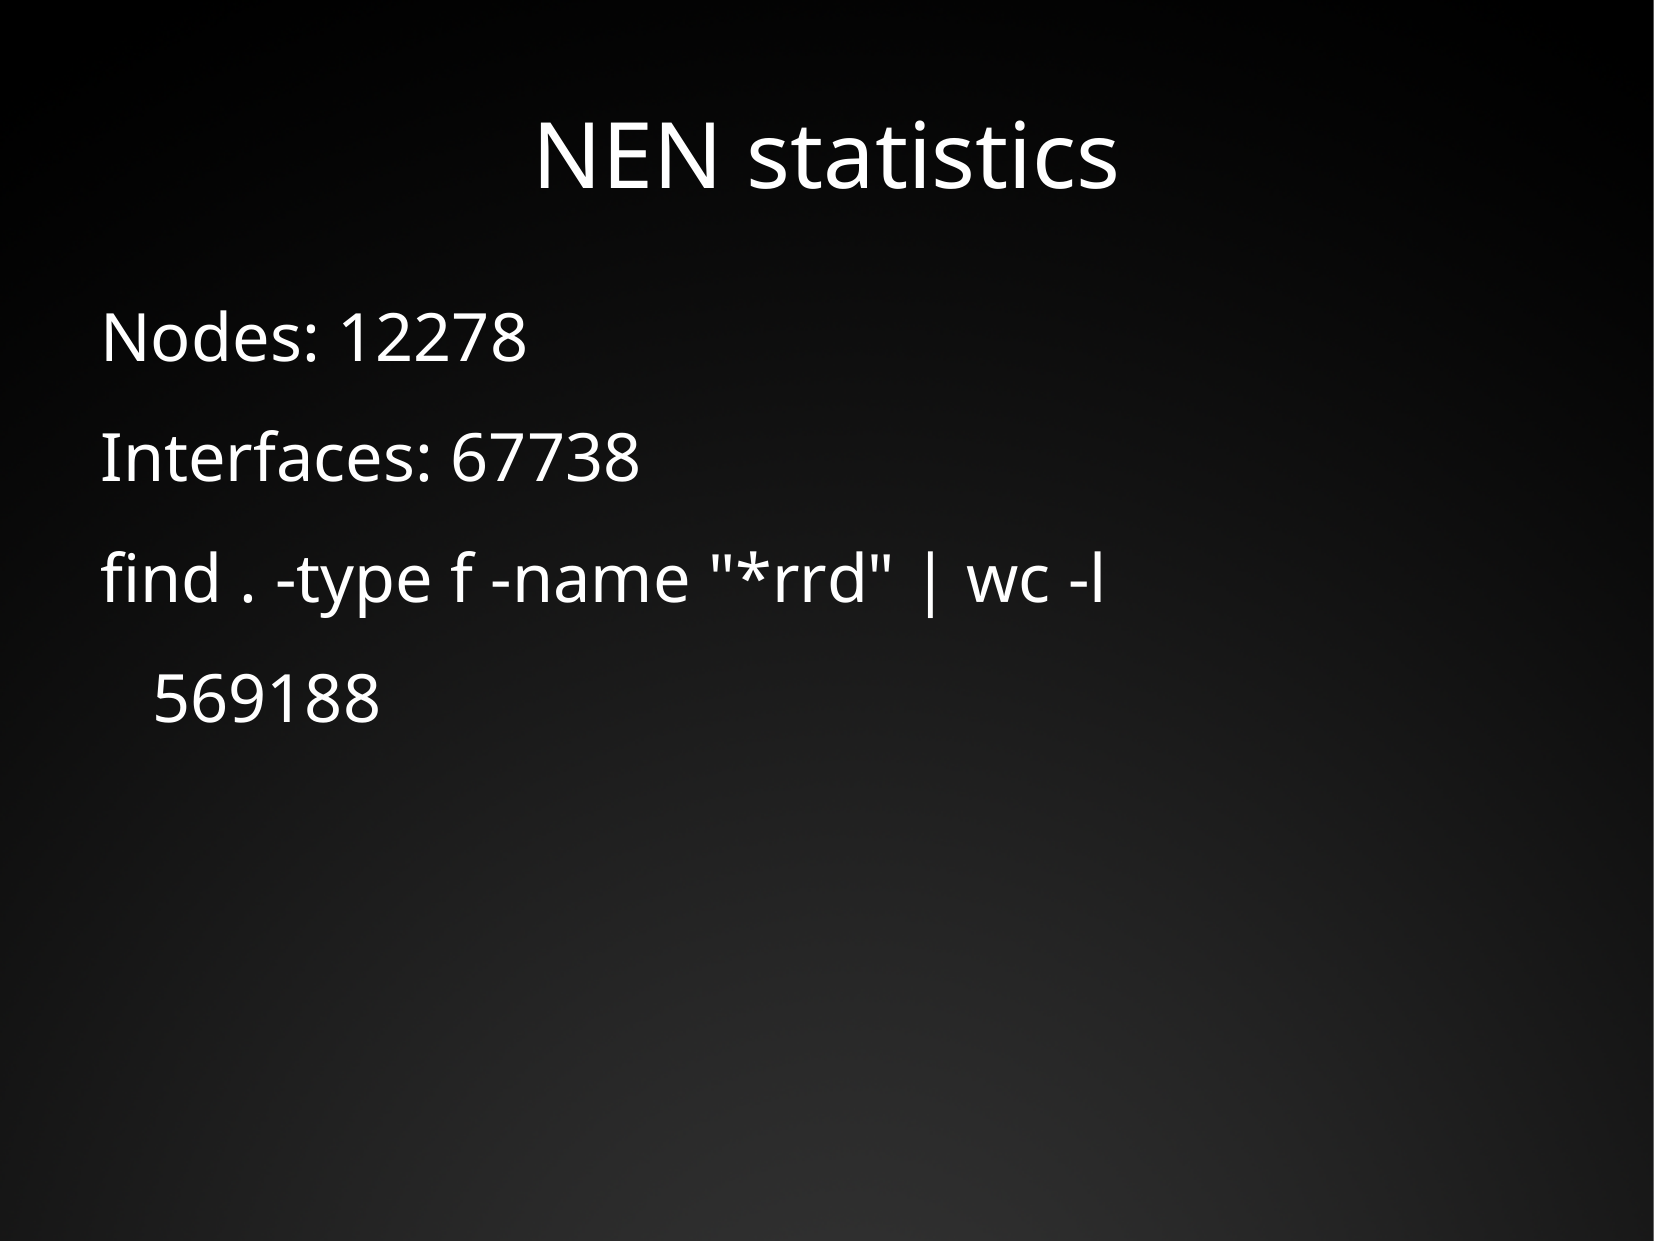

# NEN statistics
Nodes: 12278
Interfaces: 67738
find . -type f -name "*rrd" | wc -l
 569188